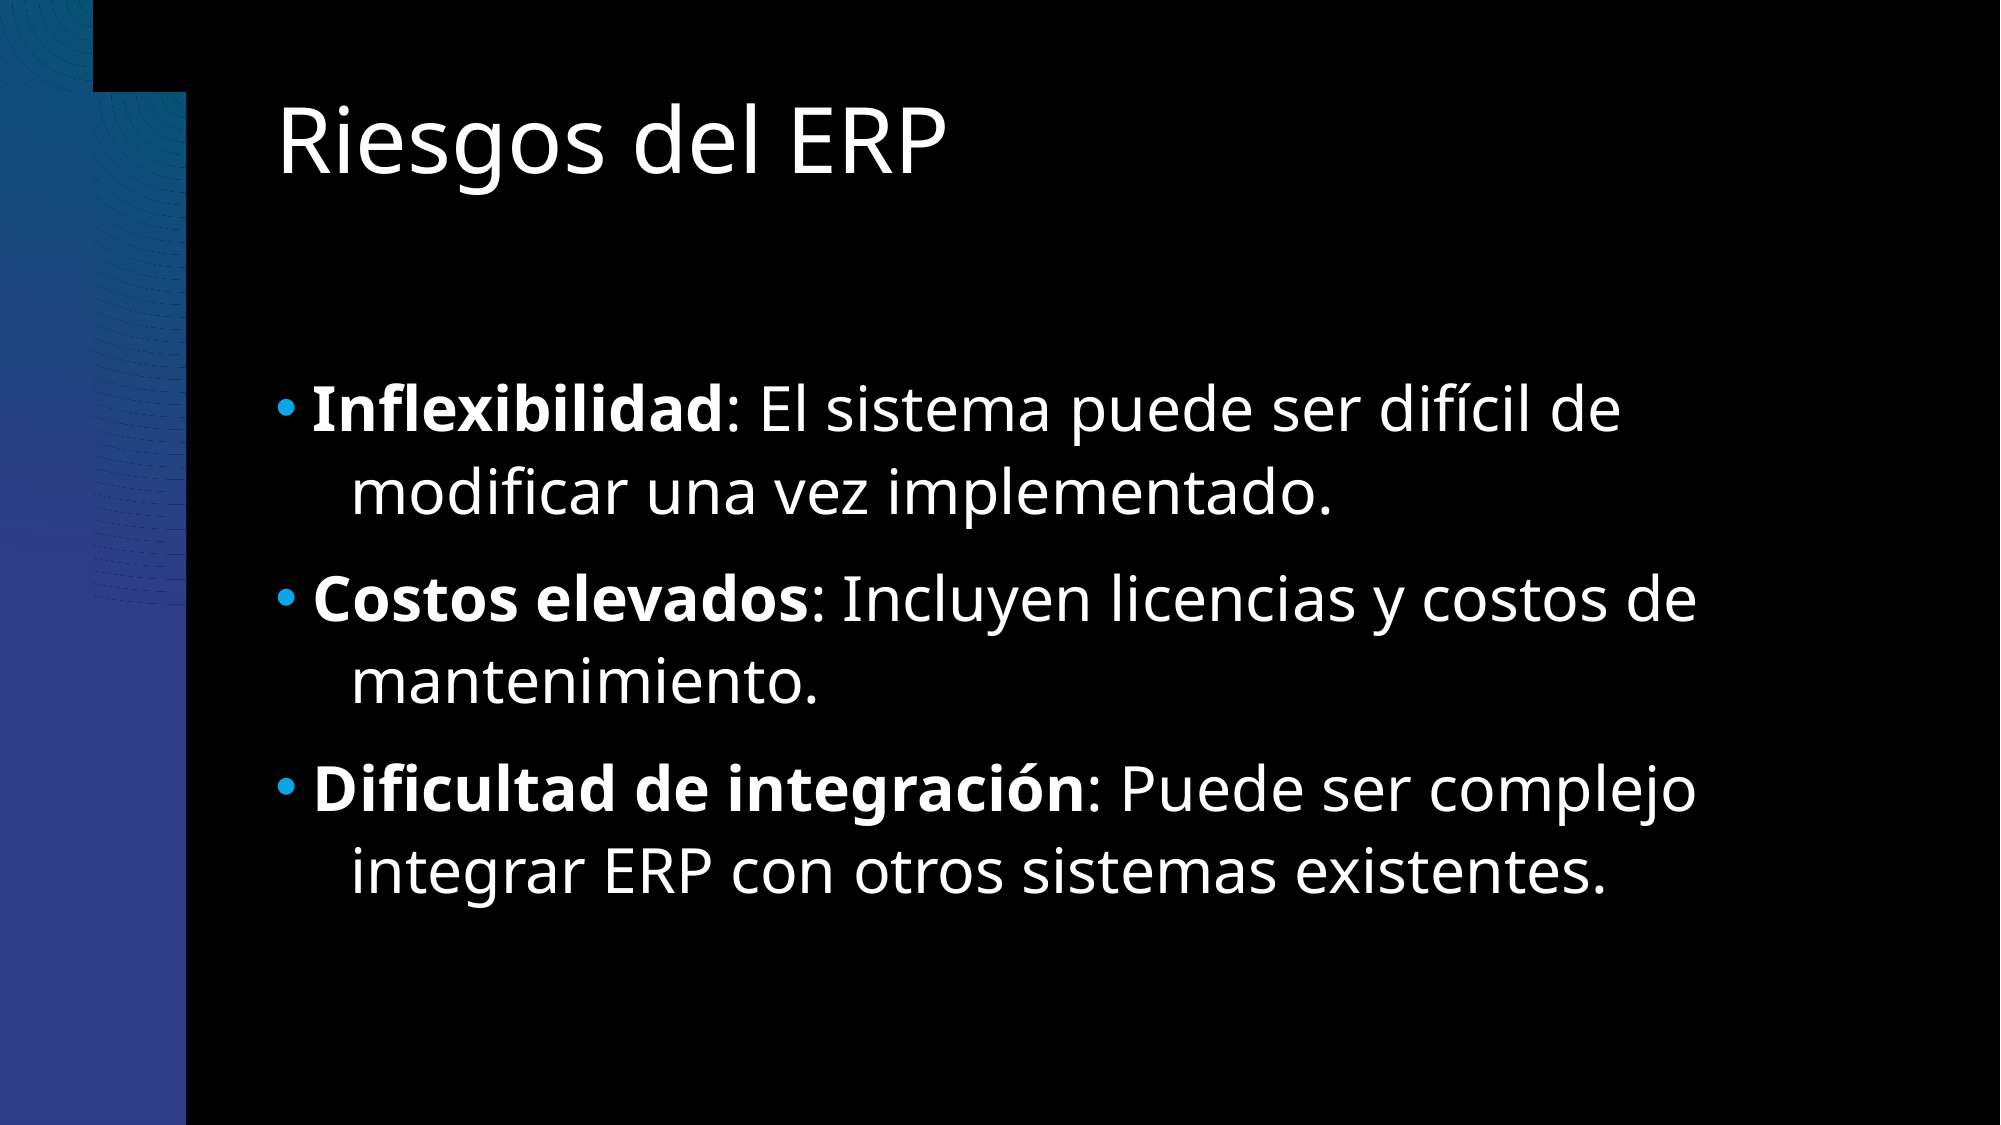

# Riesgos del ERP
Inflexibilidad: El sistema puede ser difícil de modificar una vez implementado.
Costos elevados: Incluyen licencias y costos de mantenimiento.
Dificultad de integración: Puede ser complejo integrar ERP con otros sistemas existentes.